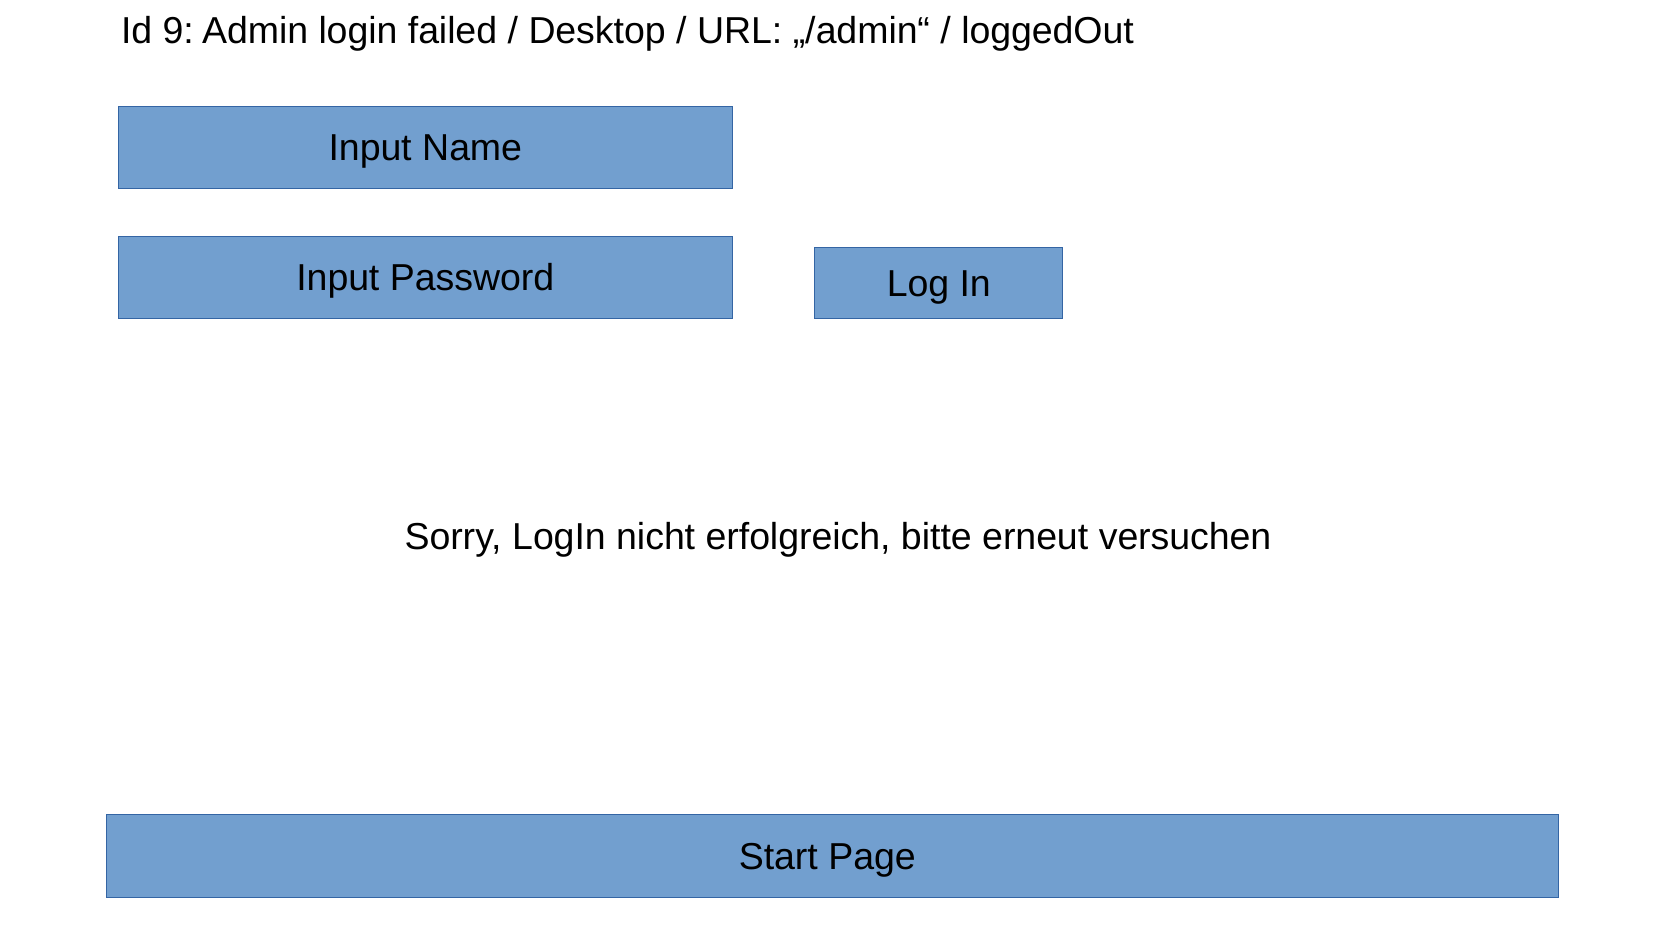

Id 9: Admin login failed / Desktop / URL: „/admin“ / loggedOut
Input Name
Input Password
Log In
Sorry, LogIn nicht erfolgreich, bitte erneut versuchen
Start Page